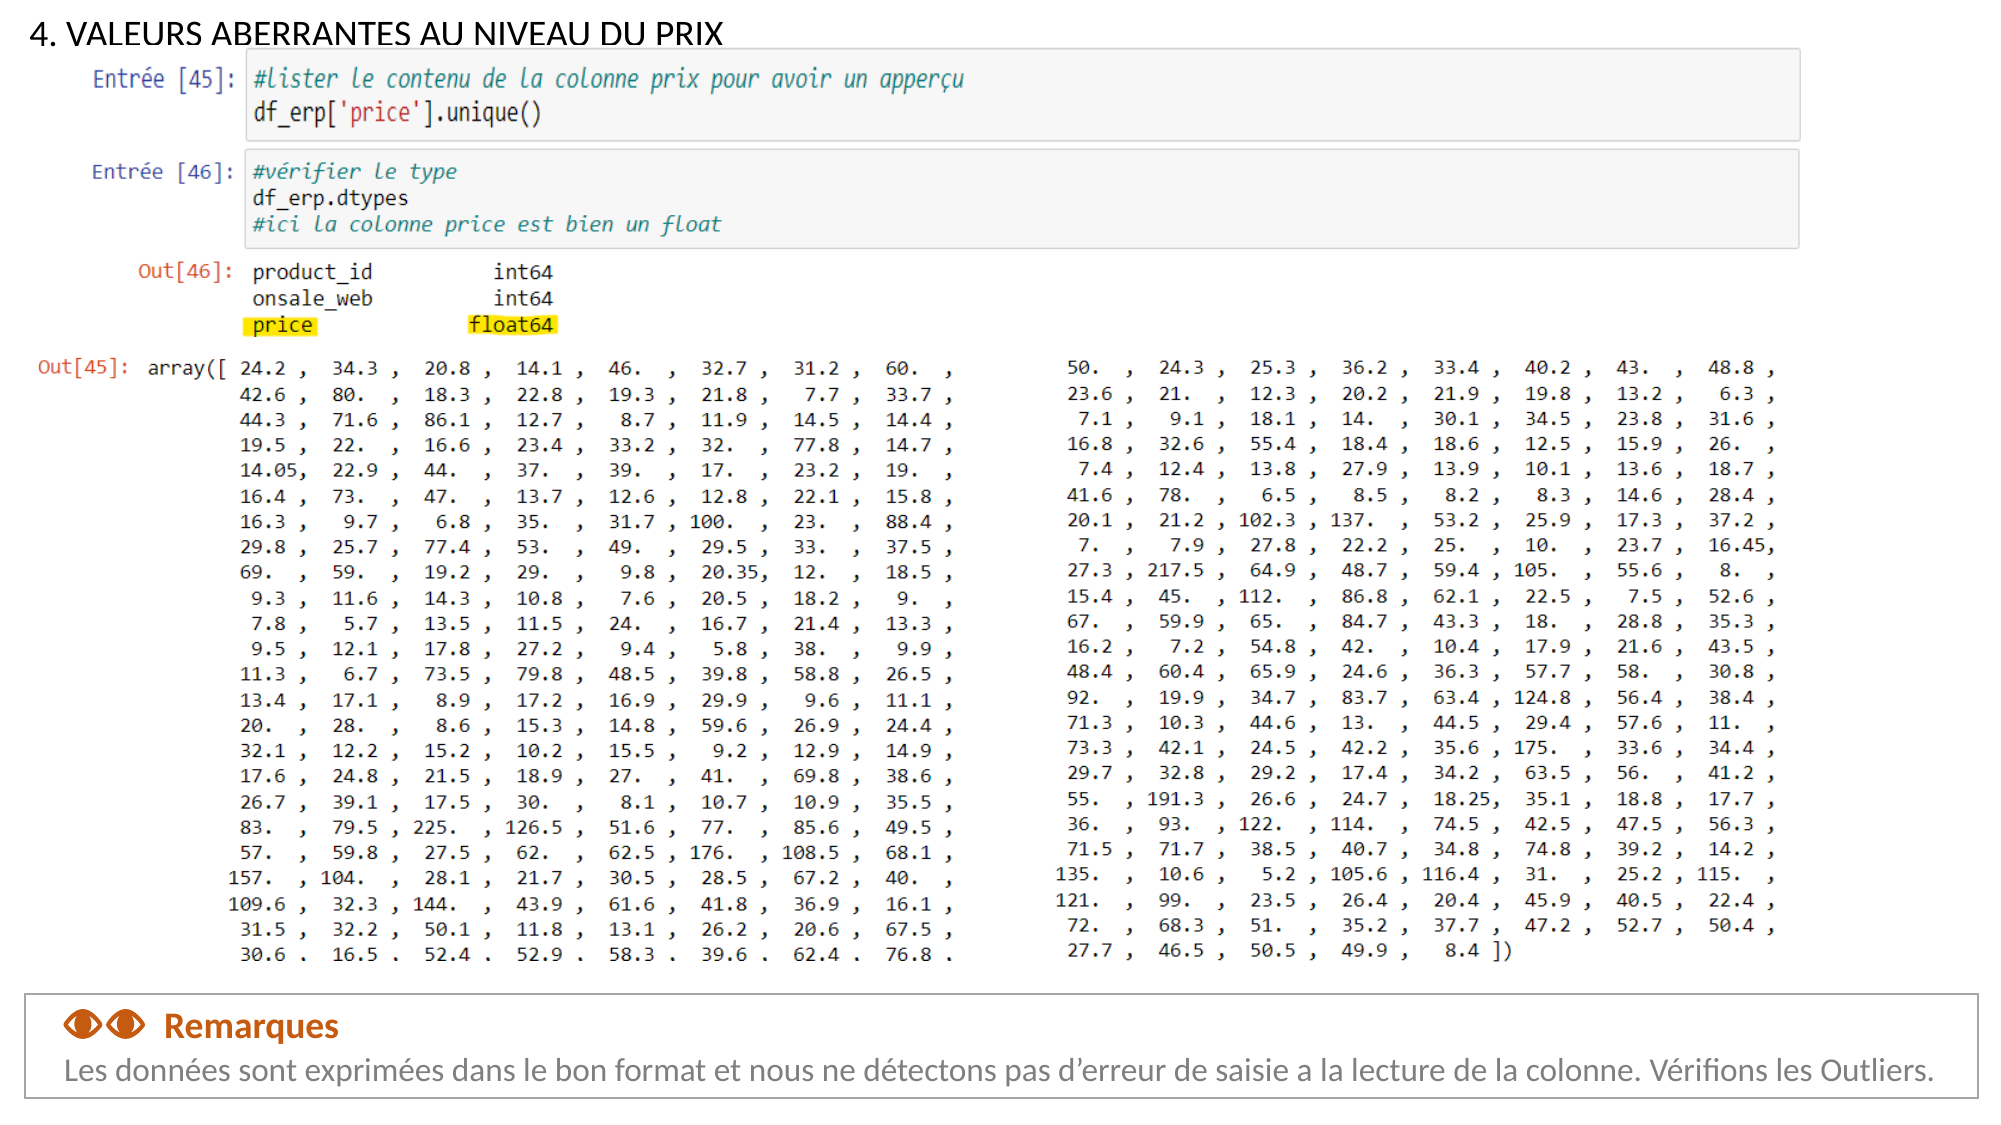

4. VALEURS ABERRANTES AU NIVEAU DU PRIX
Remarques
Les données sont exprimées dans le bon format et nous ne détectons pas d’erreur de saisie a la lecture de la colonne. Vérifions les Outliers.